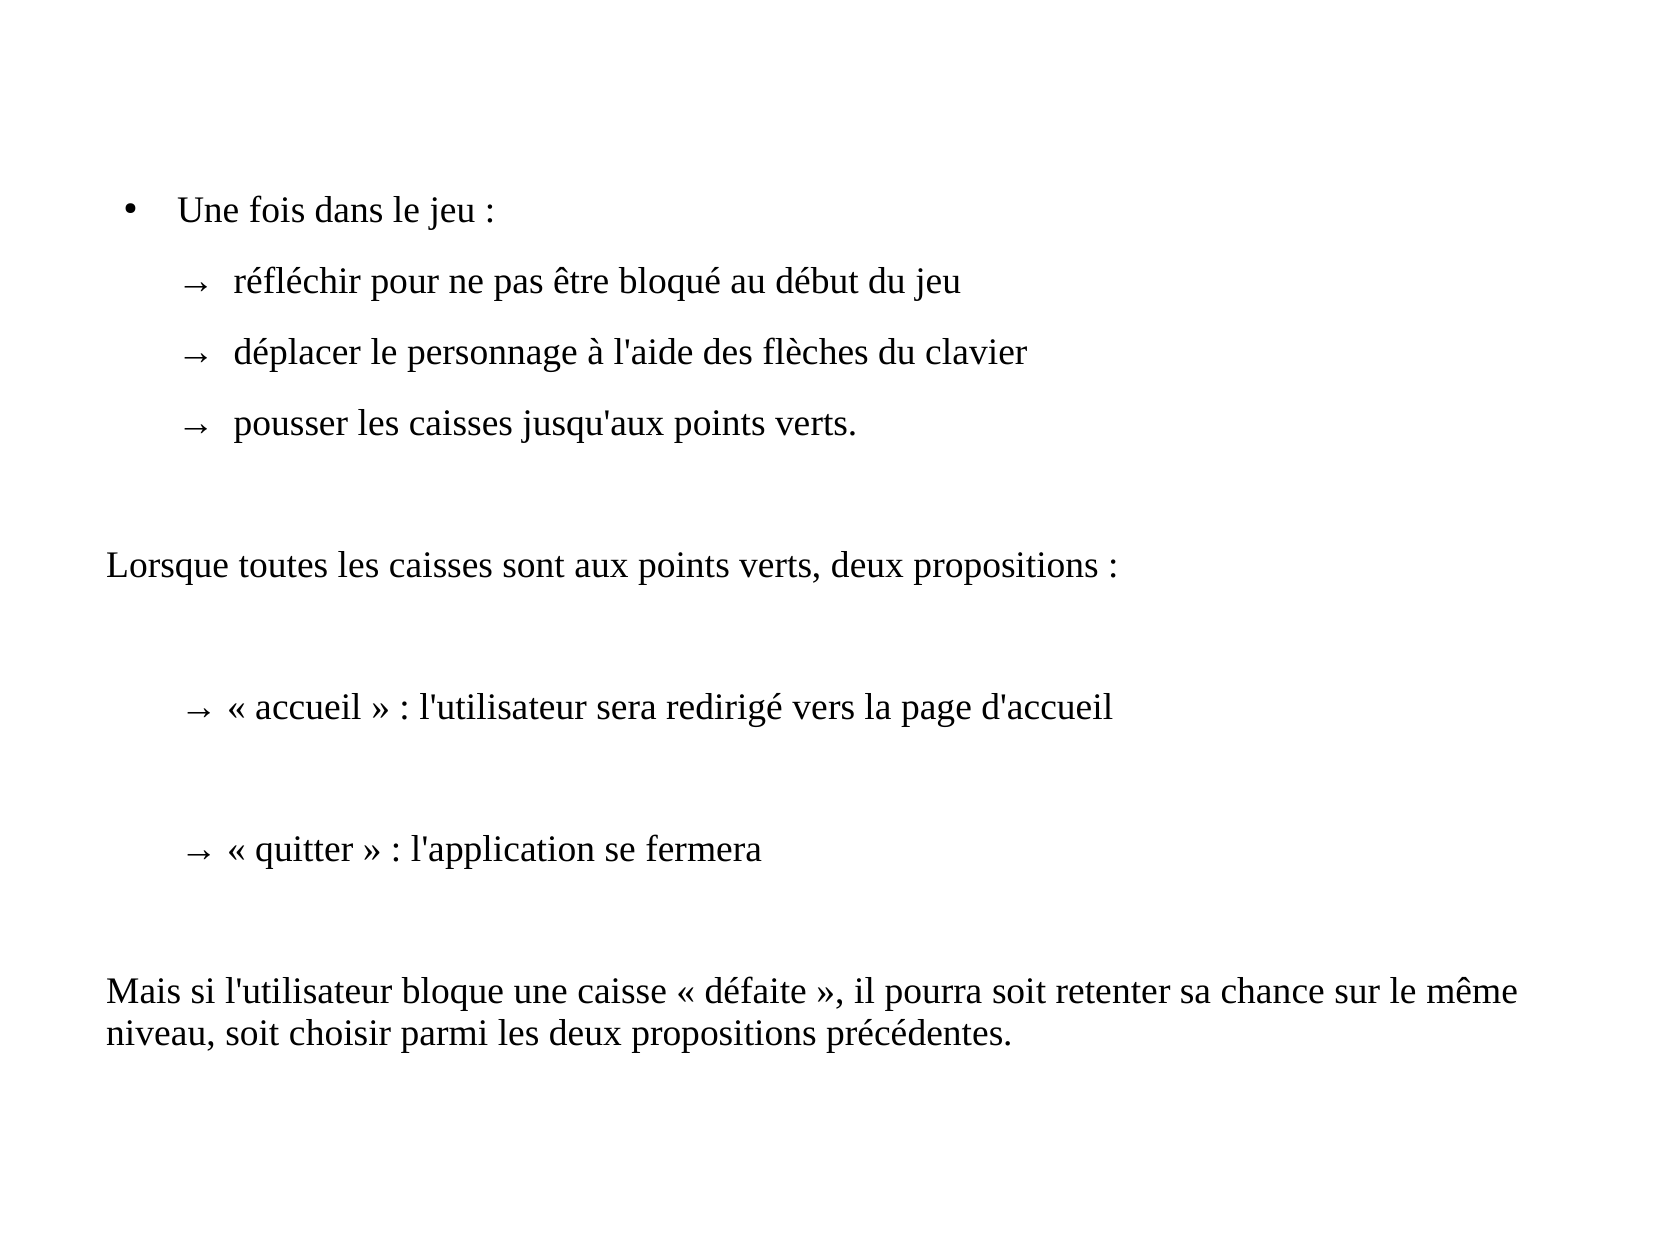

# Une fois dans le jeu :
→ réfléchir pour ne pas être bloqué au début du jeu
→ déplacer le personnage à l'aide des flèches du clavier
→ pousser les caisses jusqu'aux points verts.
Lorsque toutes les caisses sont aux points verts, deux propositions :
 	→ « accueil » : l'utilisateur sera redirigé vers la page d'accueil
 	→ « quitter » : l'application se fermera
Mais si l'utilisateur bloque une caisse « défaite », il pourra soit retenter sa chance sur le même niveau, soit choisir parmi les deux propositions précédentes.